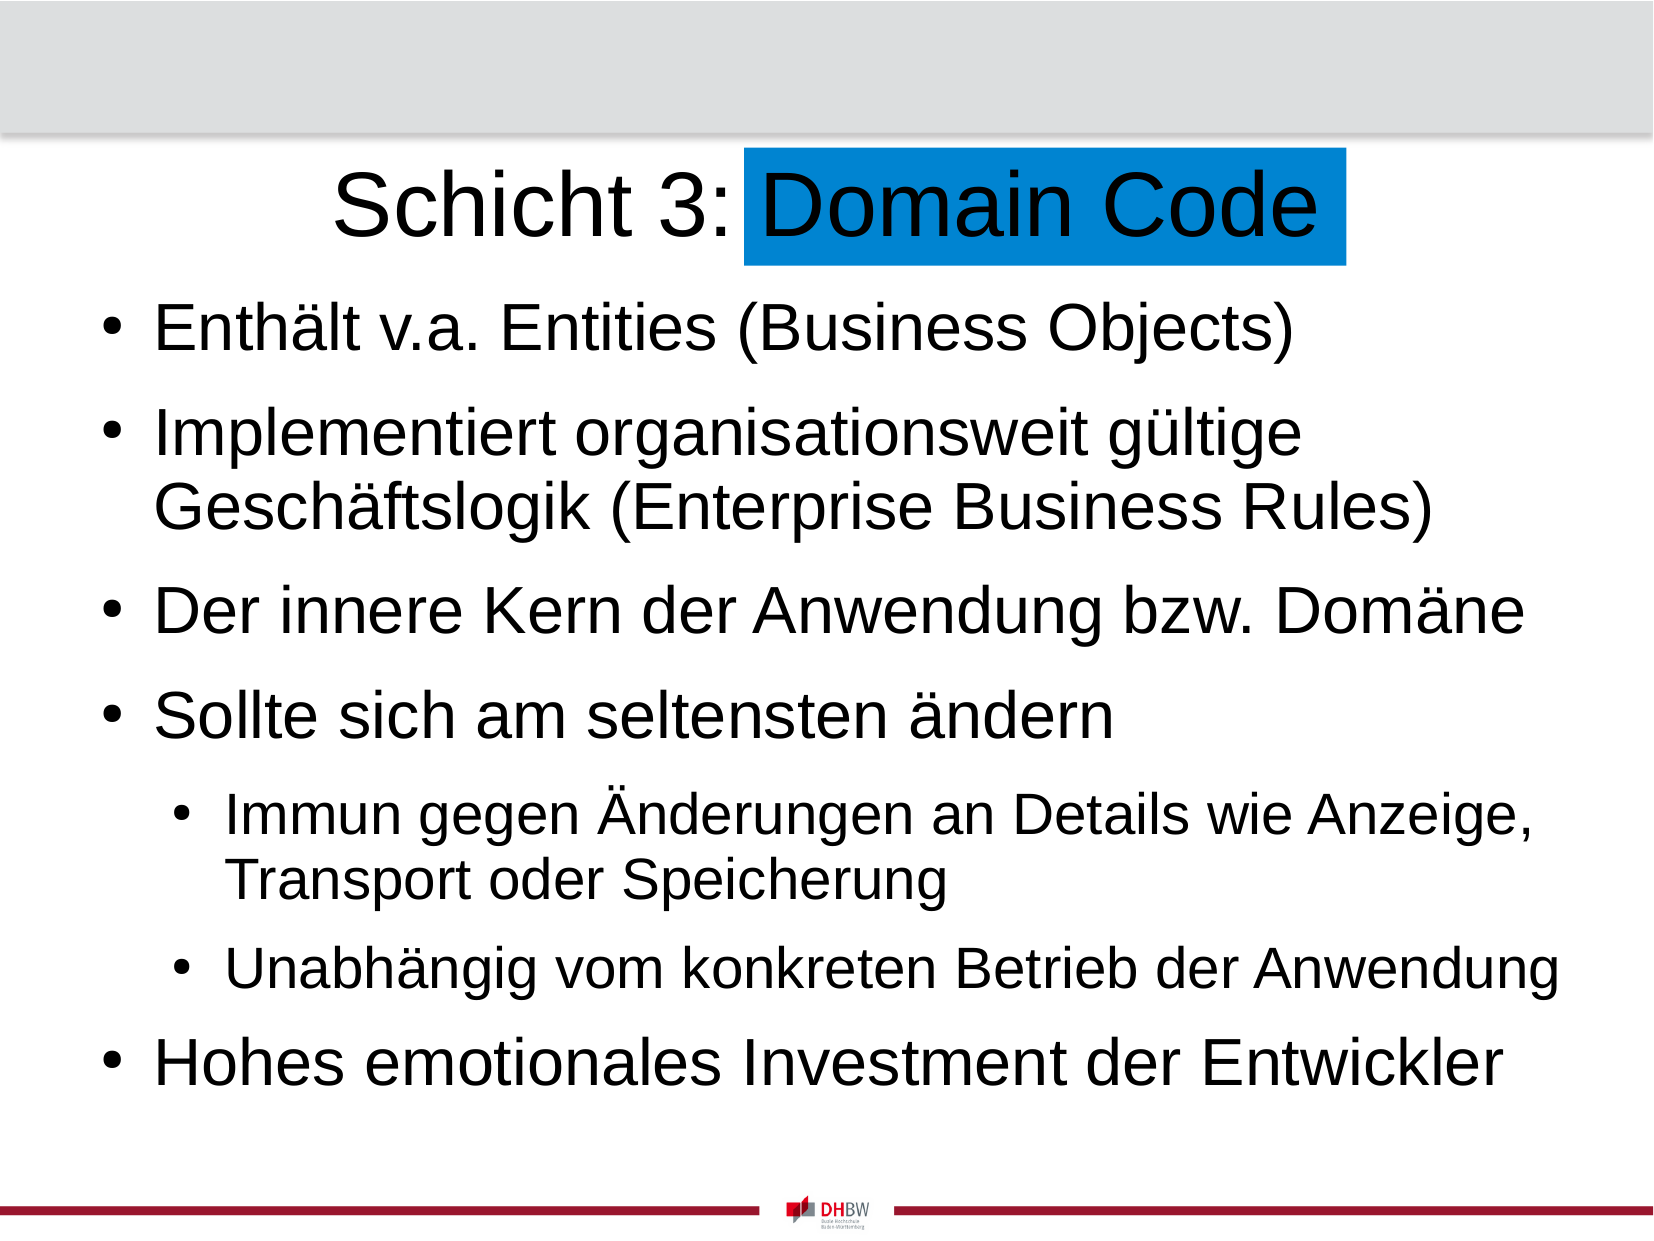

# Schicht 3: Domain Code
Enthält v.a. Entities (Business Objects)
Implementiert organisationsweit gültige Geschäftslogik (Enterprise Business Rules)
Der innere Kern der Anwendung bzw. Domäne
Sollte sich am seltensten ändern
Immun gegen Änderungen an Details wie Anzeige, Transport oder Speicherung
Unabhängig vom konkreten Betrieb der Anwendung
Hohes emotionales Investment der Entwickler